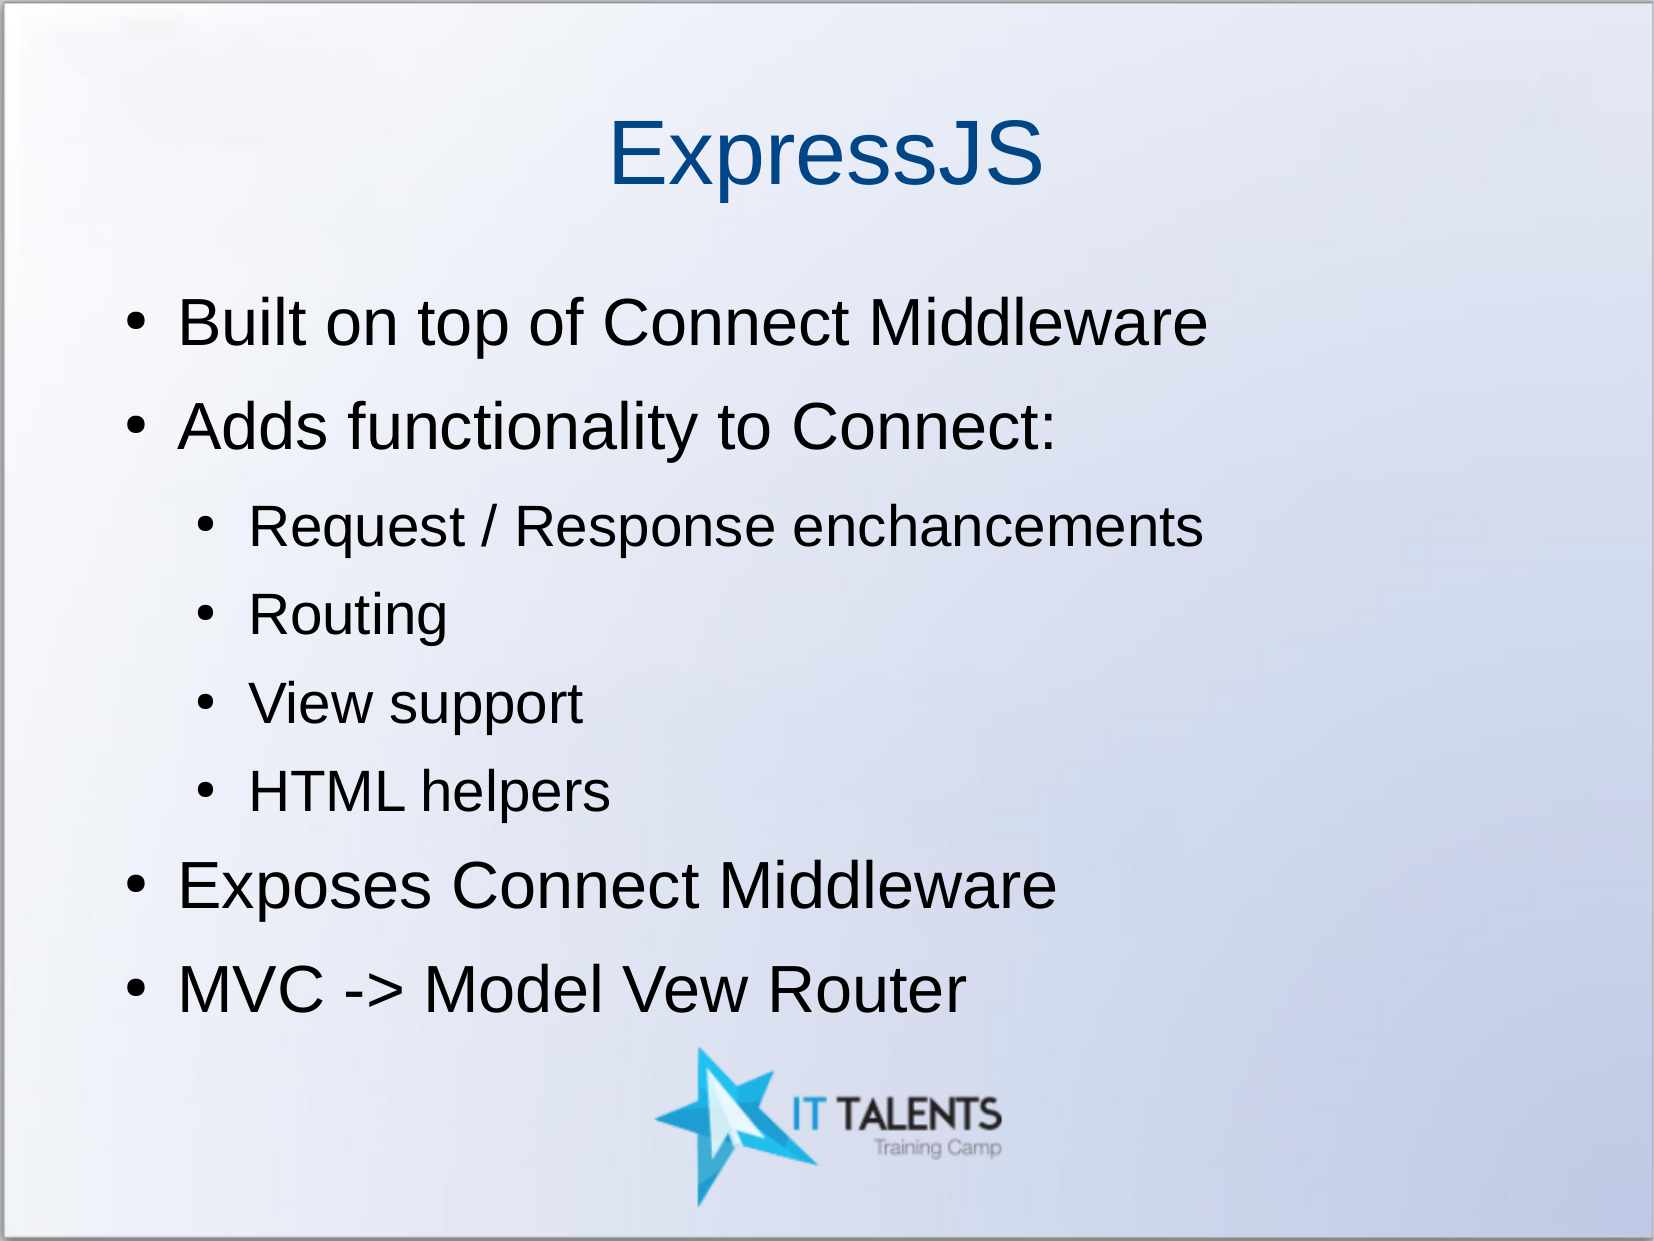

# ExpressJS
Built on top of Connect Middleware
Adds functionality to Connect:
Request / Response enchancements
Routing
View support
HTML helpers
Exposes Connect Middleware
MVC -> Model Vew Router